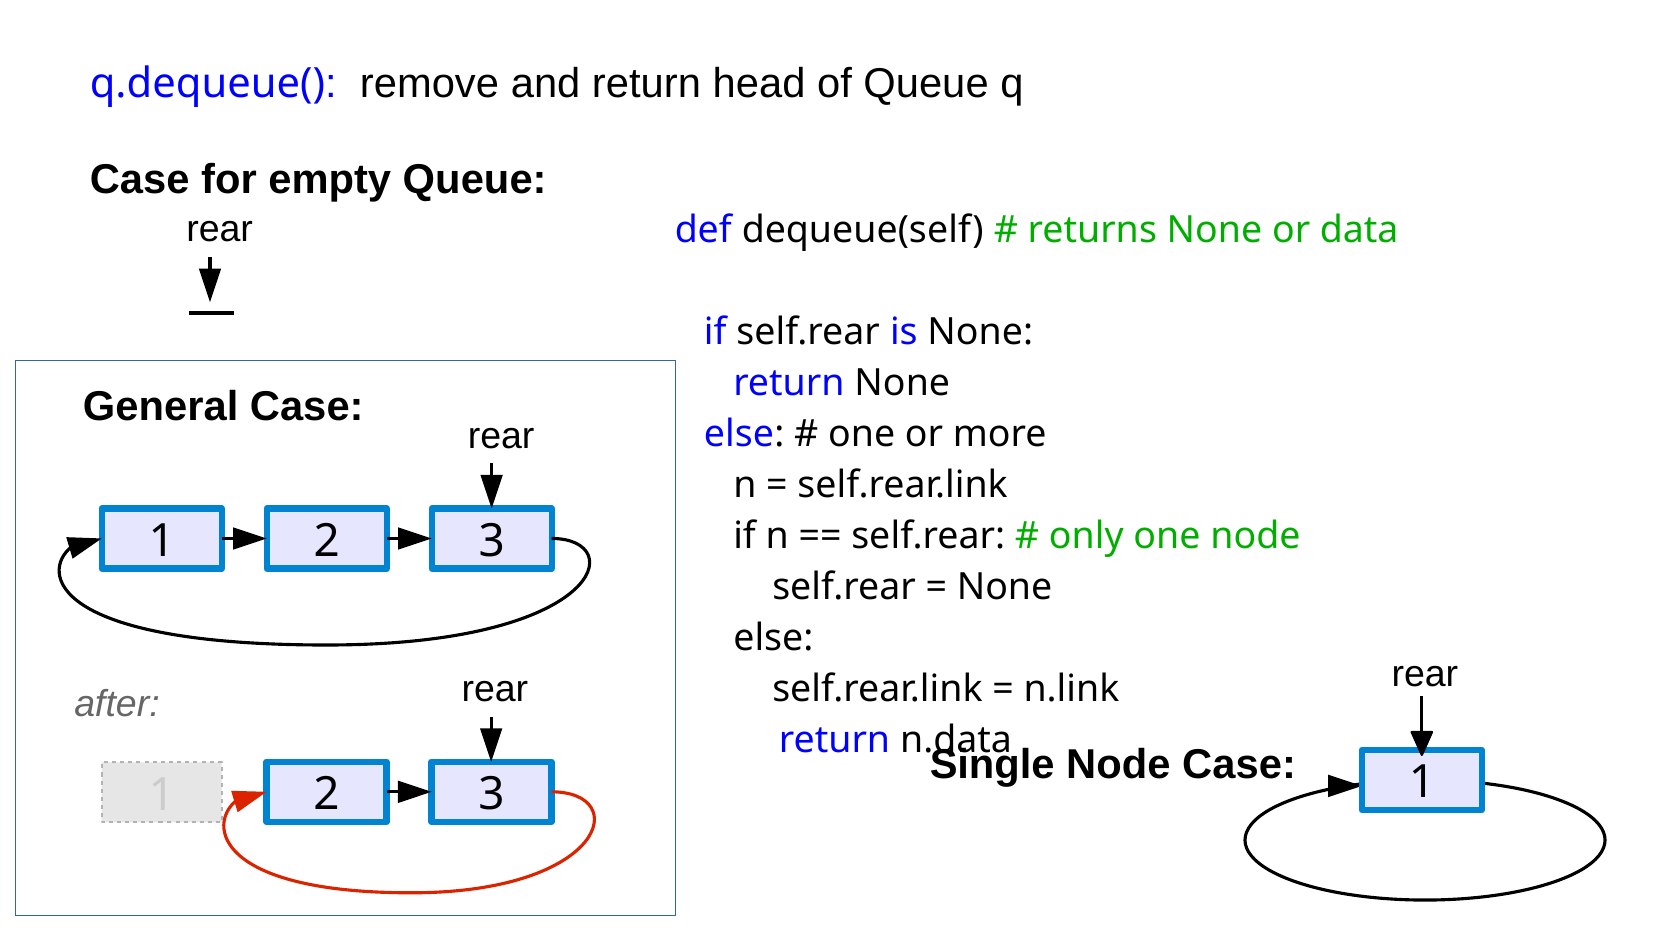

q.dequeue(): remove and return head of Queue q
Case for empty Queue:
def dequeue(self) # returns None or data
 if self.rear is None:
 return None
 else: # one or more
 n = self.rear.link
 if n == self.rear: # only one node
 self.rear = None
 else:
 self.rear.link = n.link
	 return n.data
rear
General Case:
rear
1
2
3
rear
rear
after:
Single Node Case:
1
2
3
1